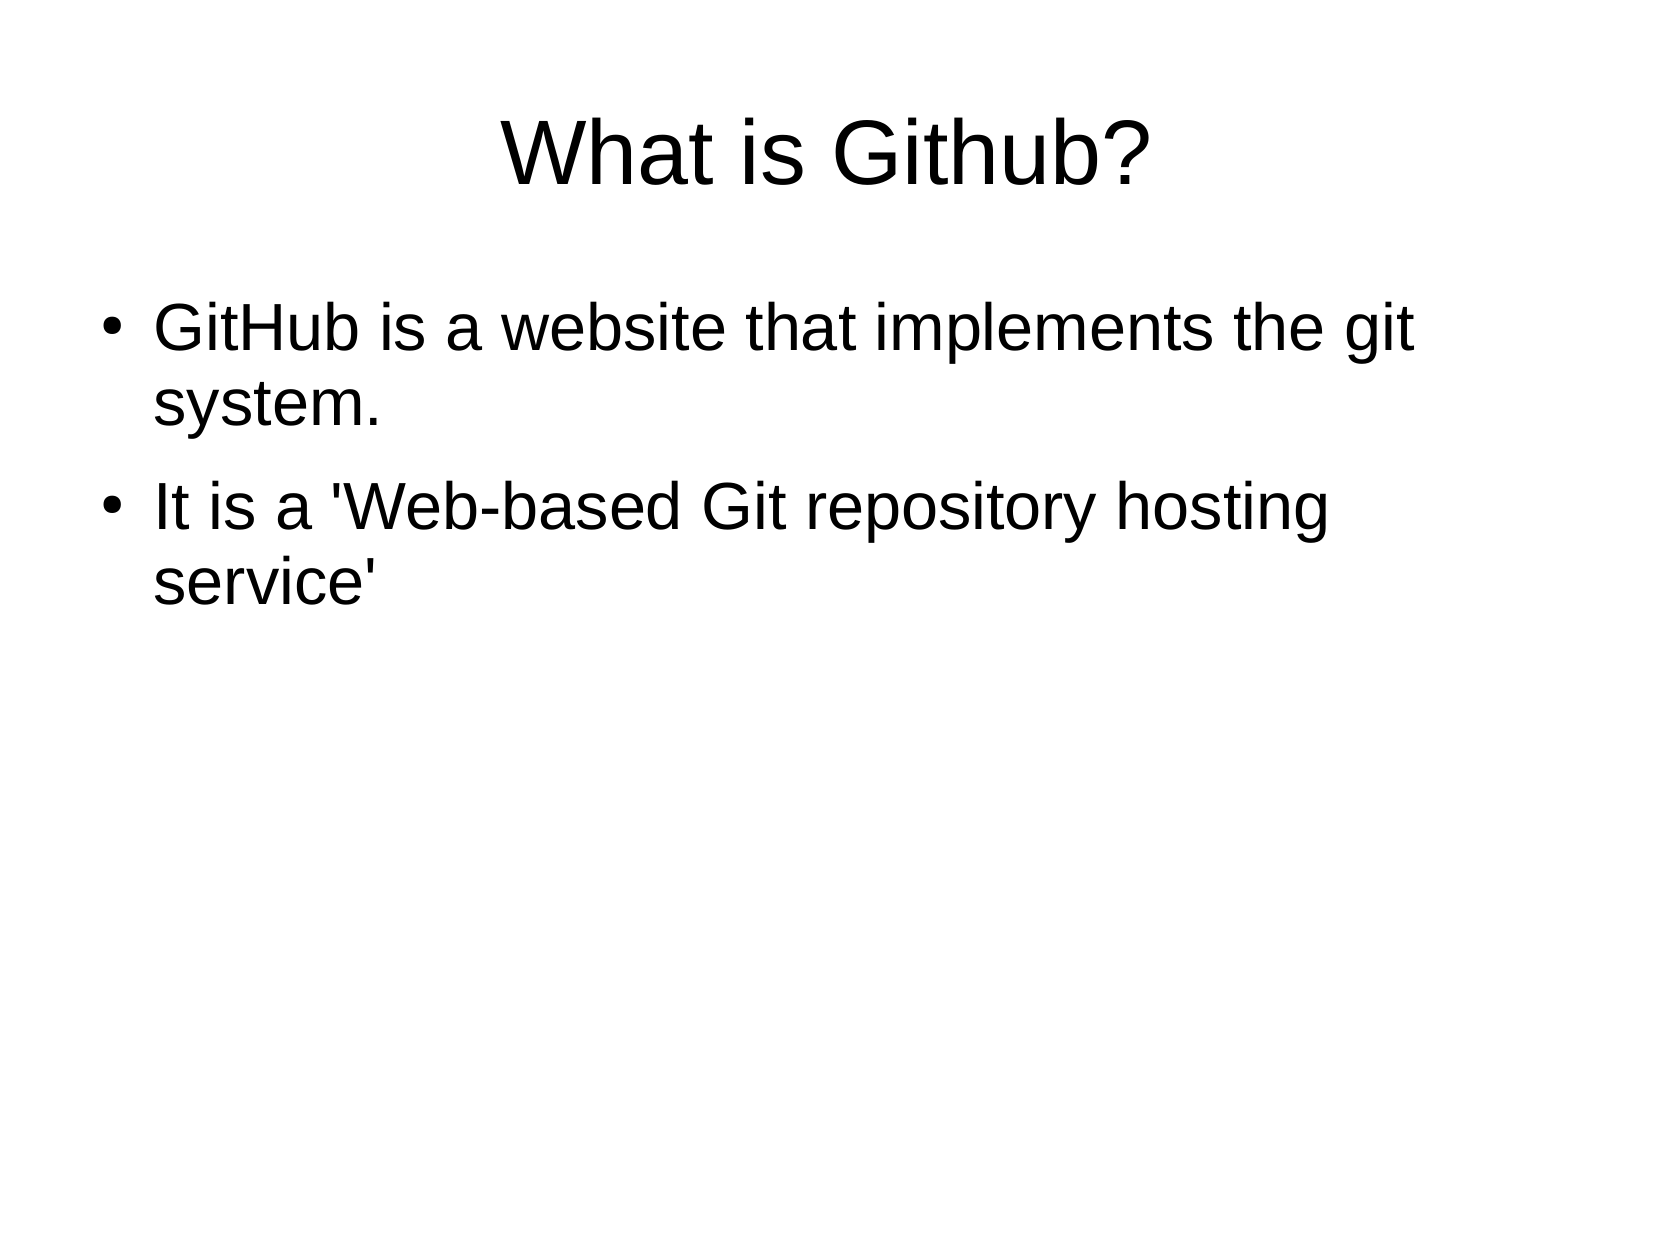

# What is Github?
GitHub is a website that implements the git system.
It is a 'Web-based Git repository hosting service'